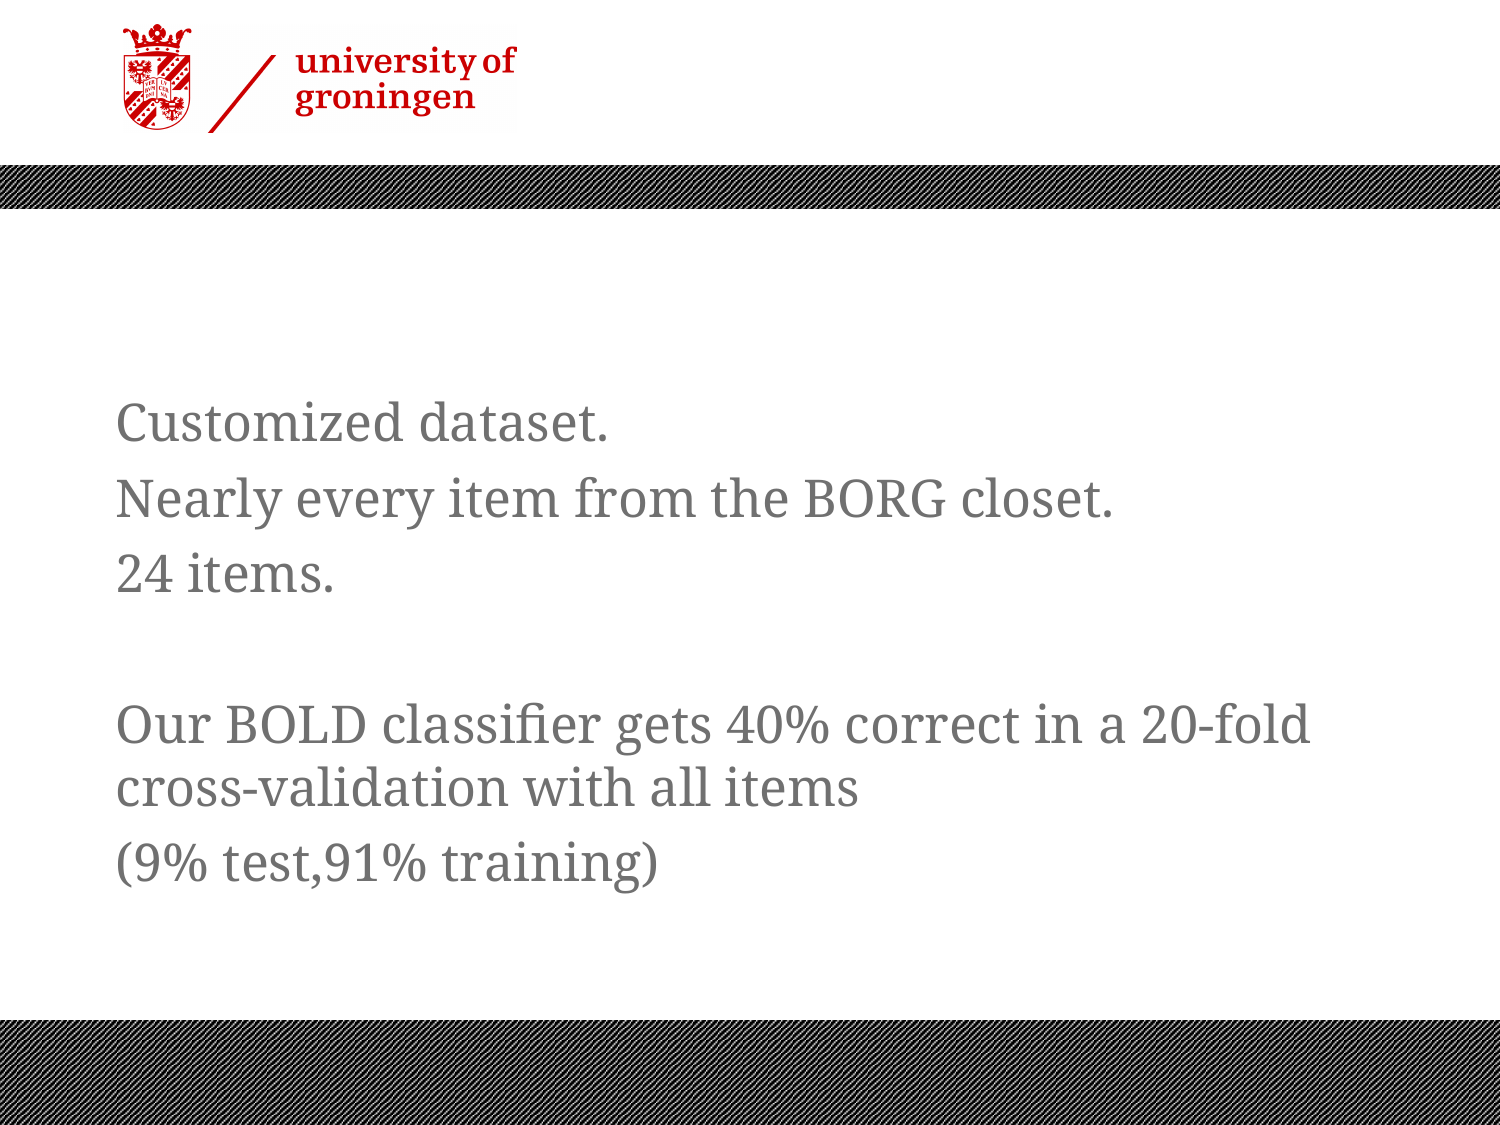

#
Customized dataset.
Nearly every item from the BORG closet.
24 items.
Our BOLD classifier gets 40% correct in a 20-fold cross-validation with all items
(9% test,91% training)